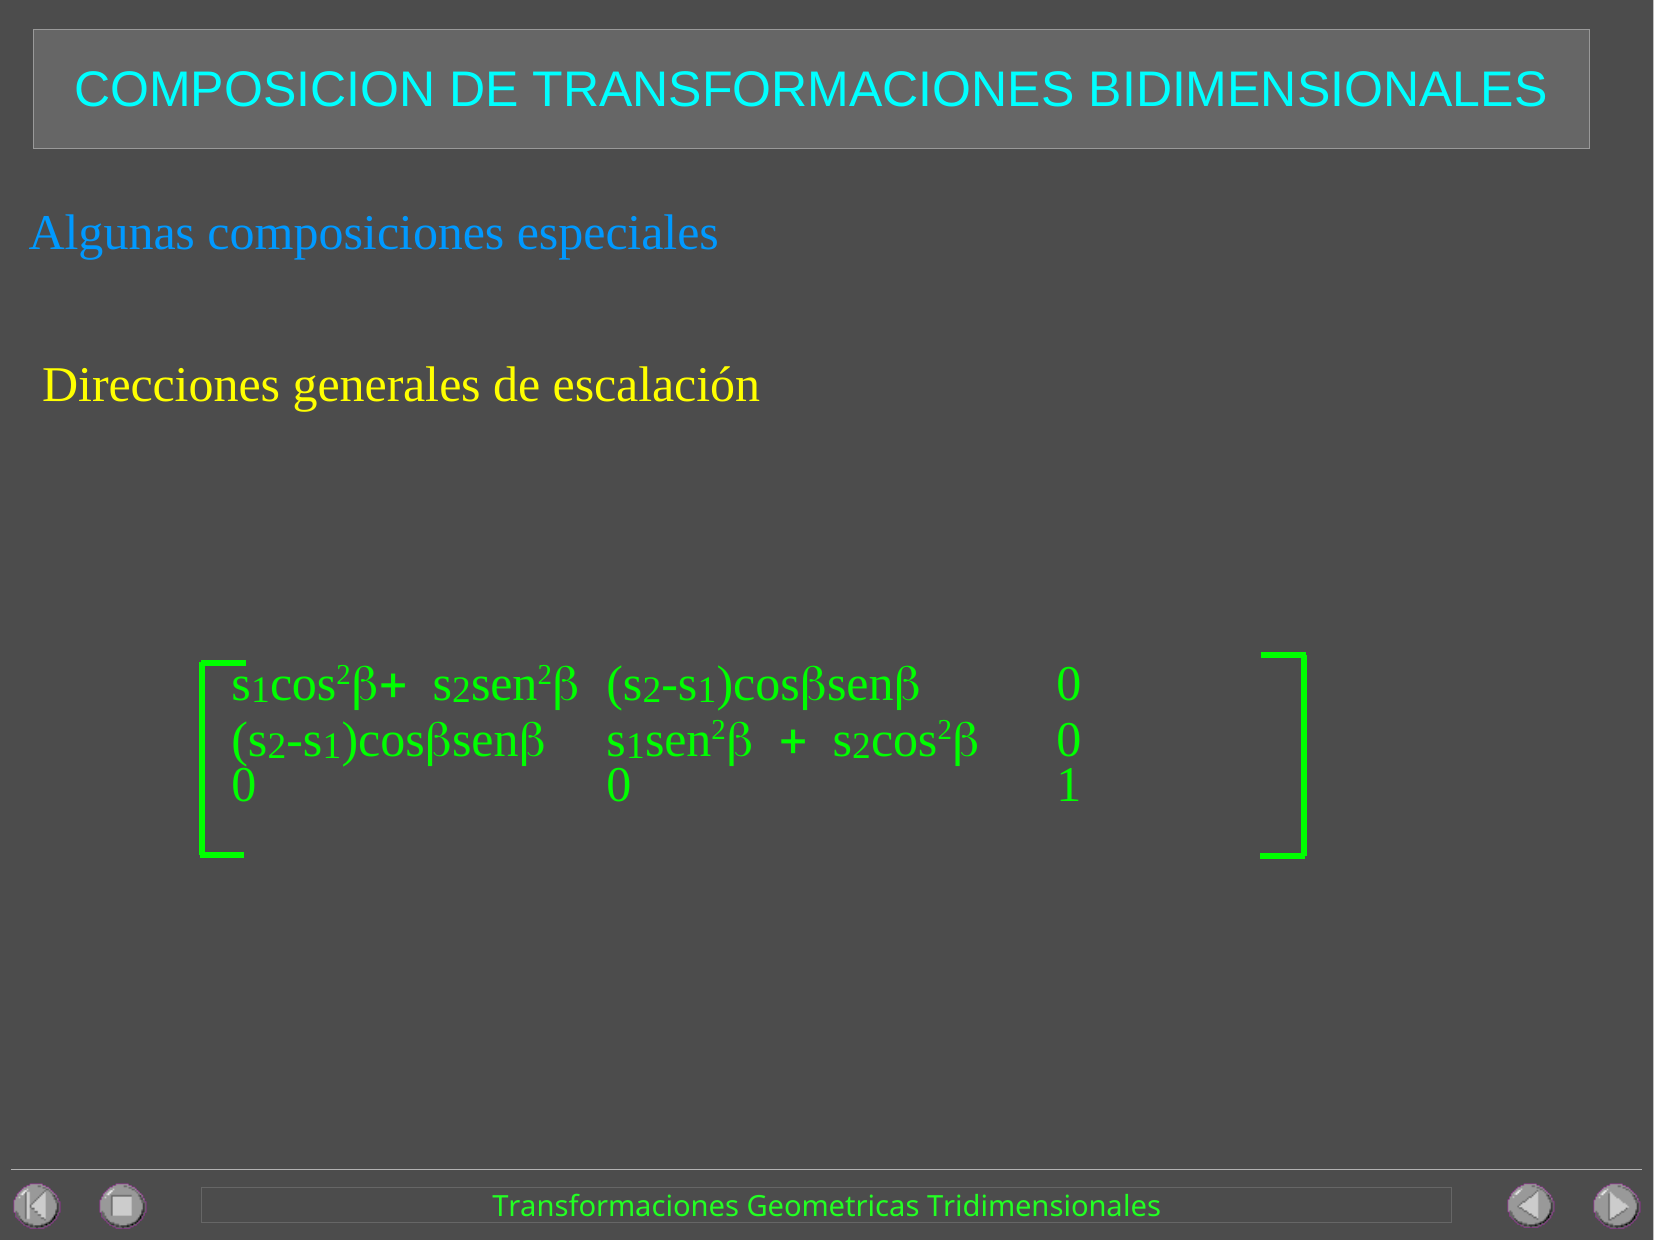

# COMPOSICION DE TRANSFORMACIONES BIDIMENSIONALES
Algunas composiciones especiales
Direcciones generales de escalación
s1cos2bs2sen2b	(s2-s1)cosbsenb		0
(s2-s1)cosbsenb	s1sen2bs2cos2b		0
0					0						1